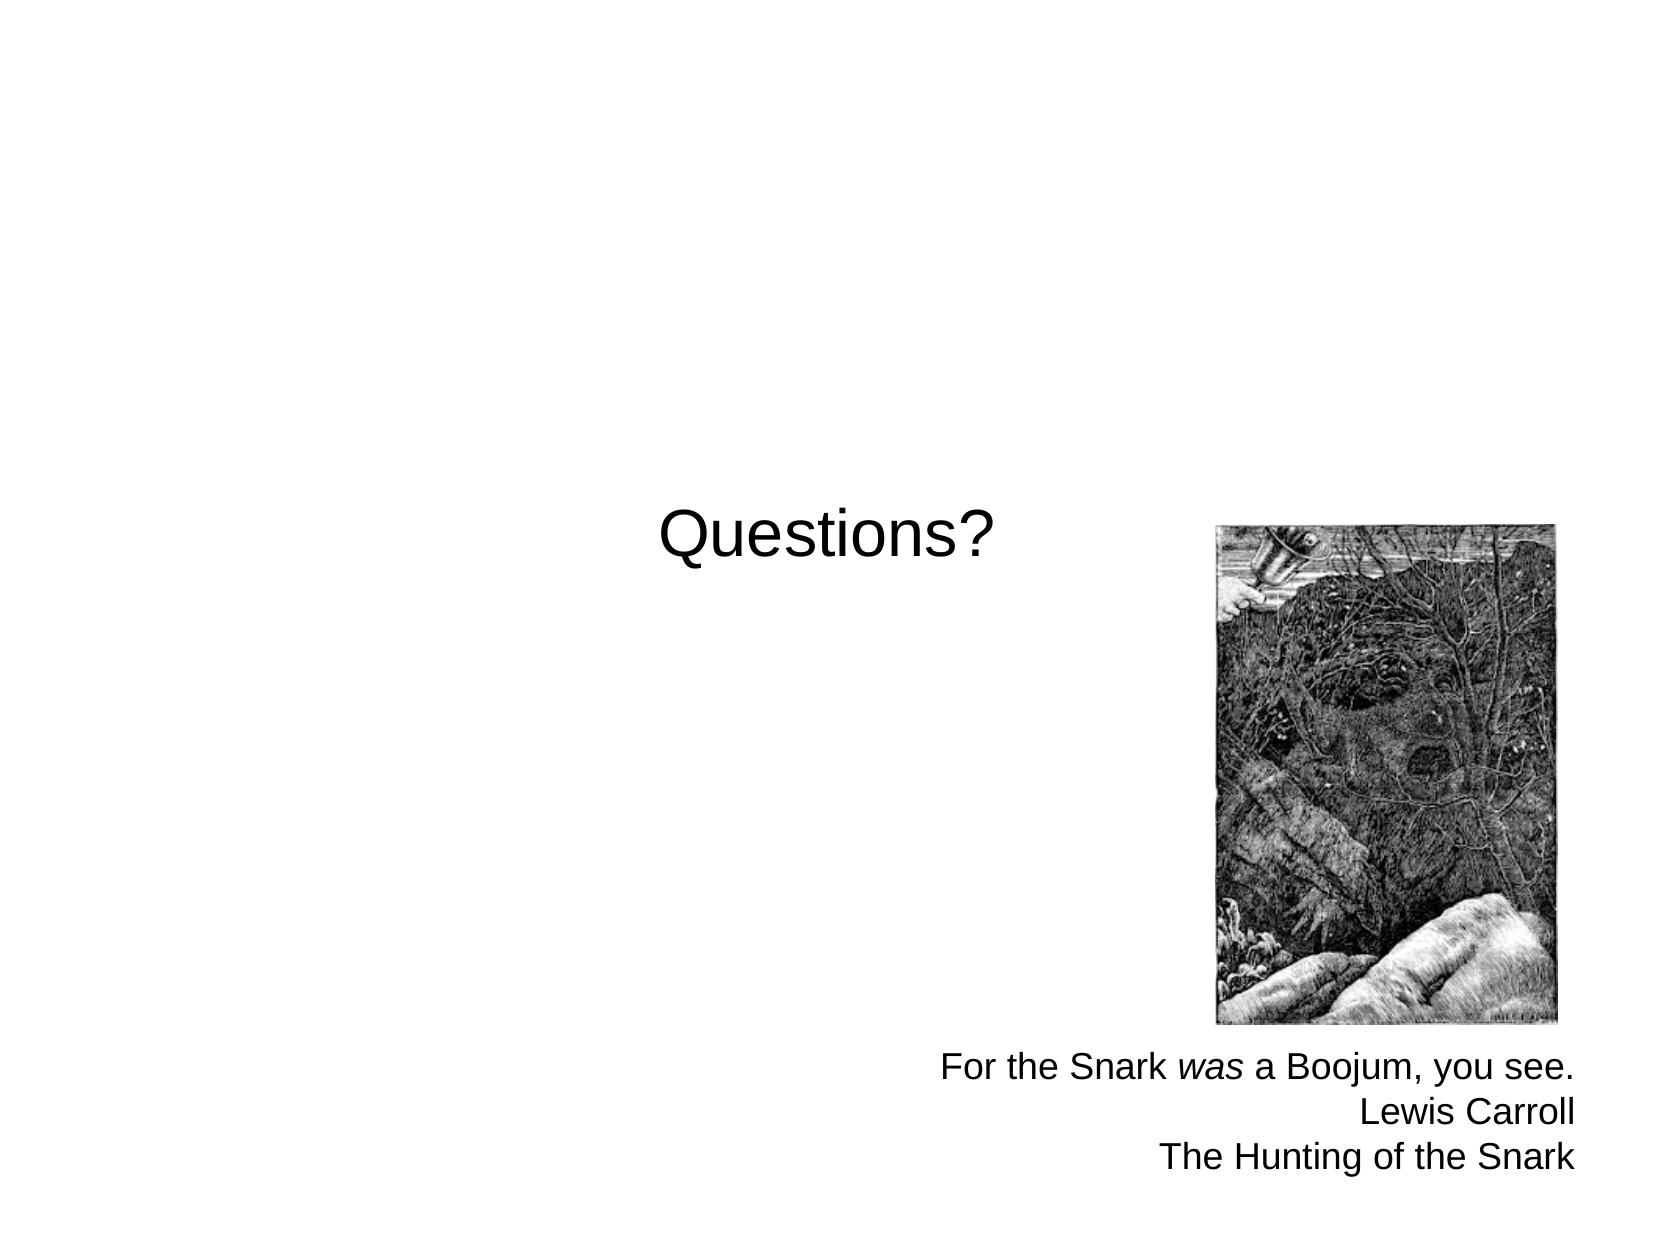

Questions?
For the Snark was a Boojum, you see.
Lewis Carroll
The Hunting of the Snark